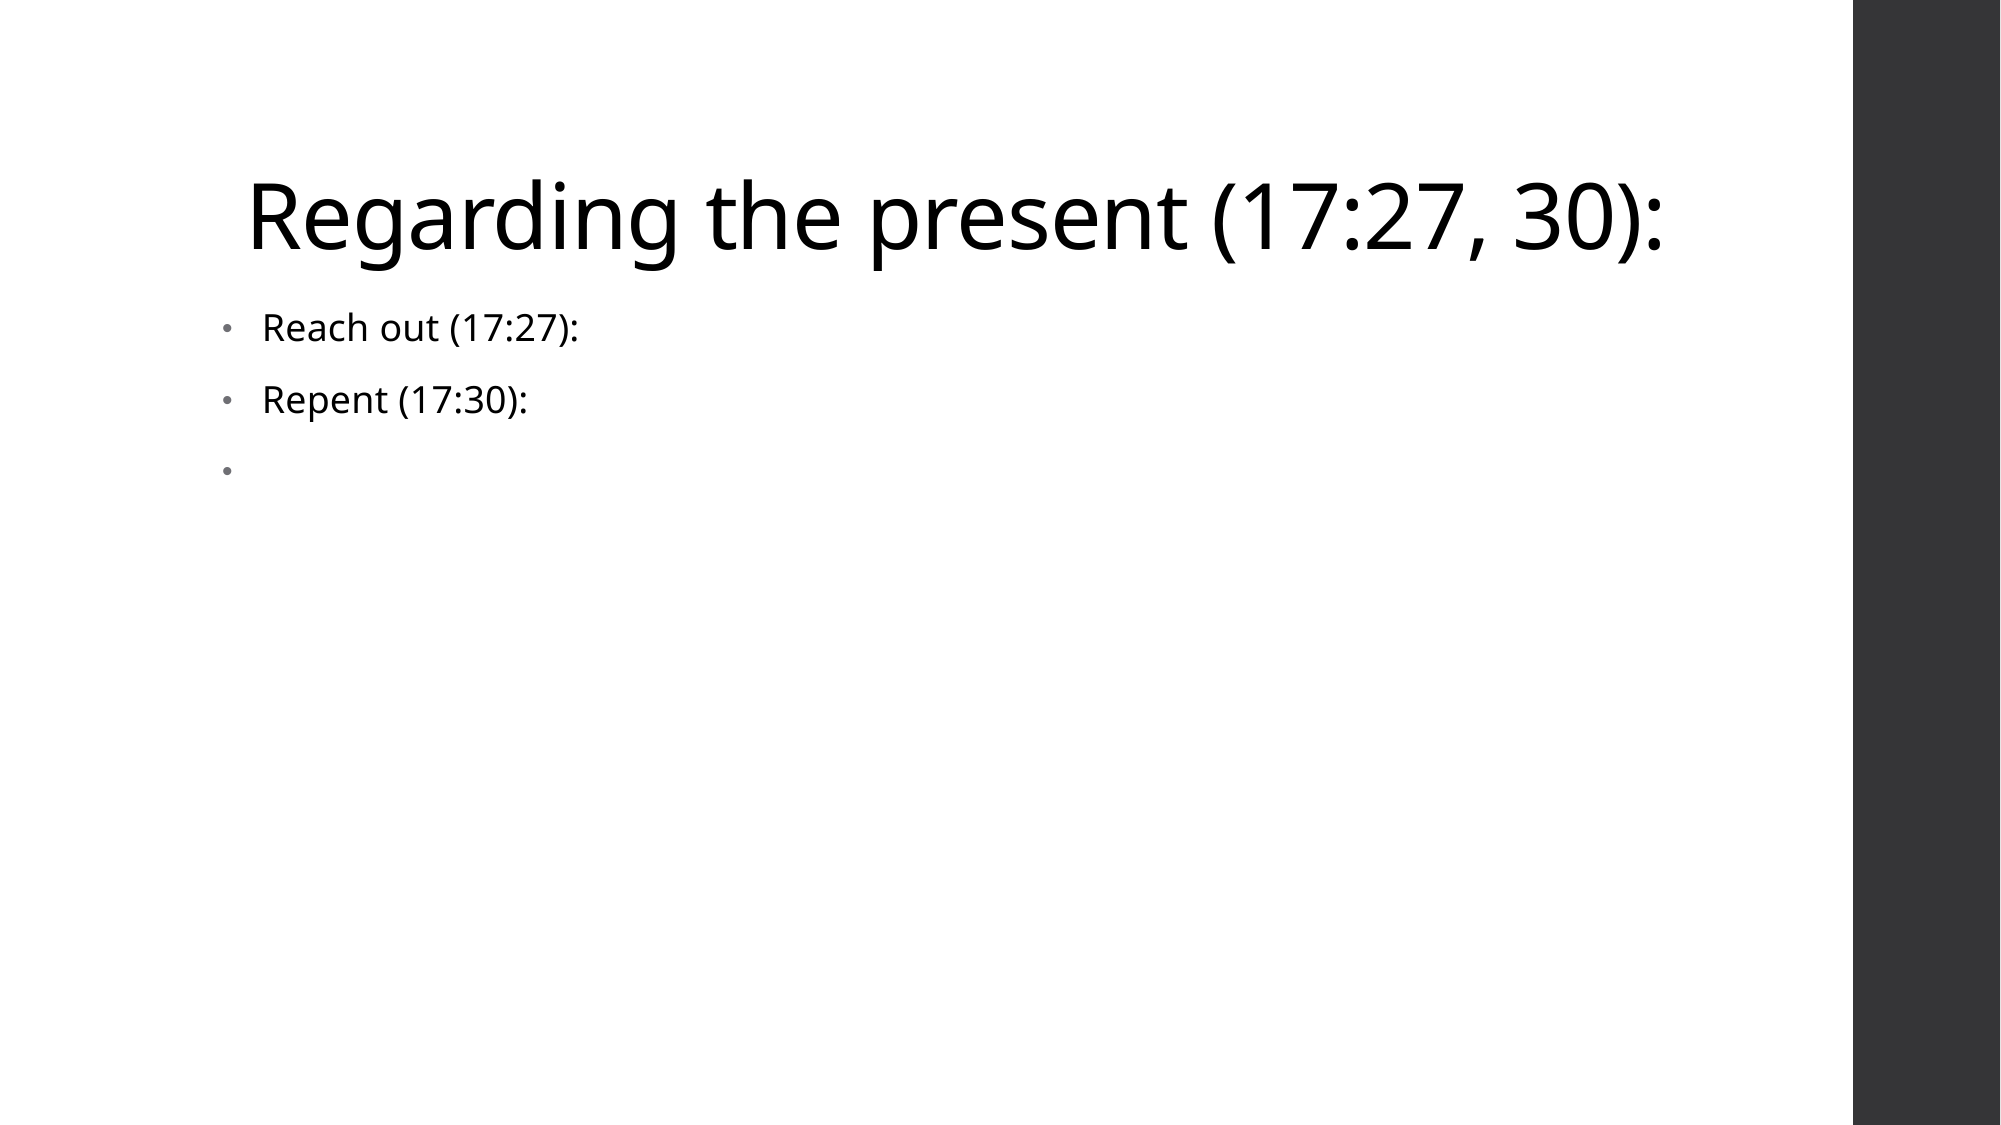

# Regarding the present (17:27, 30):
 Reach out (17:27):
 Repent (17:30):